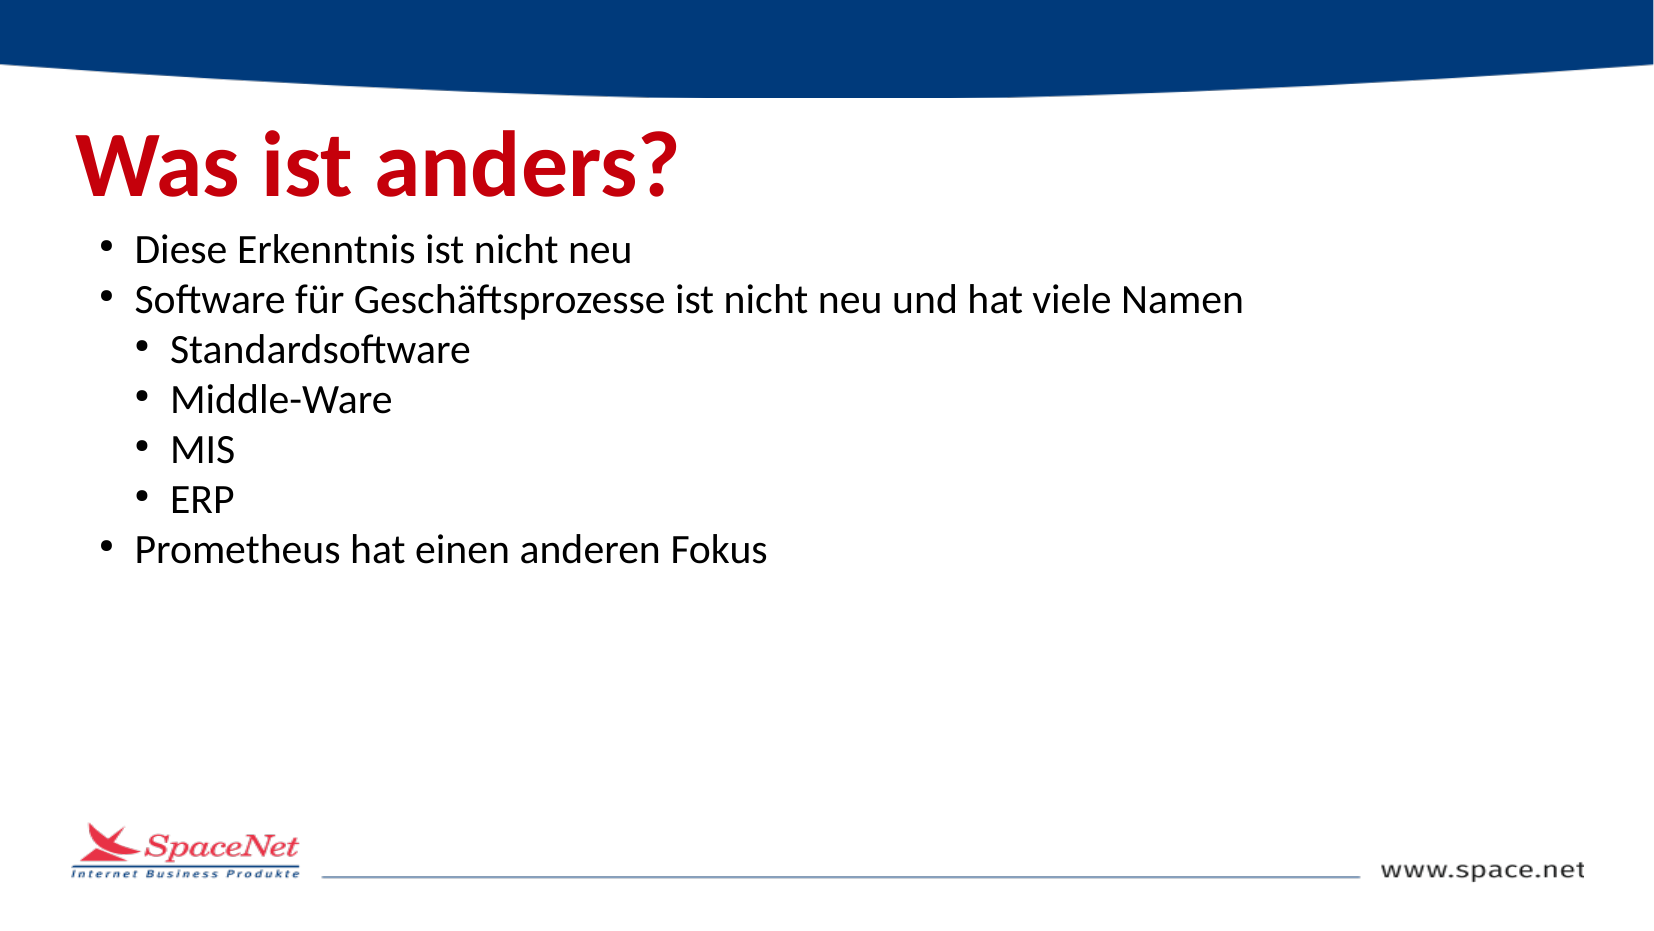

Was ist anders?
Diese Erkenntnis ist nicht neu
Software für Geschäftsprozesse ist nicht neu und hat viele Namen
Standardsoftware
Middle-Ware
MIS
ERP
Prometheus hat einen anderen Fokus